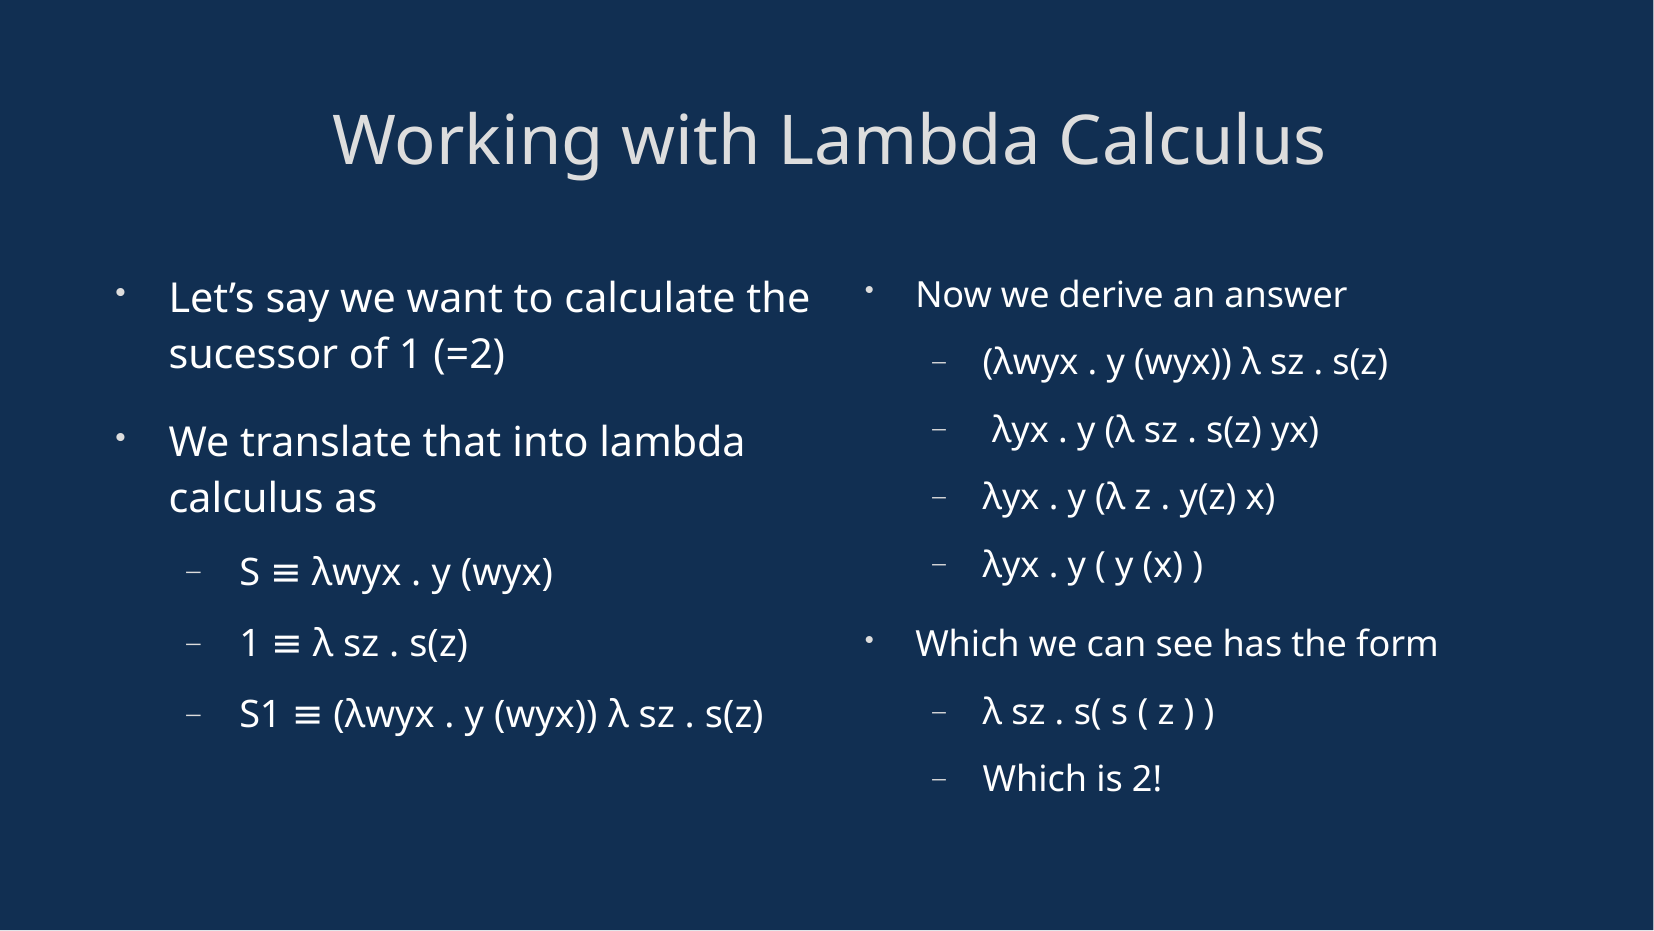

# Working with Lambda Calculus
Let’s say we want to calculate the sucessor of 1 (=2)
We translate that into lambda calculus as
S ≡ λwyx . y (wyx)
1 ≡ λ sz . s(z)
S1 ≡ (λwyx . y (wyx)) λ sz . s(z)
Now we derive an answer
(λwyx . y (wyx)) λ sz . s(z)
 λyx . y (λ sz . s(z) yx)
λyx . y (λ z . y(z) x)
λyx . y ( y (x) )
Which we can see has the form
λ sz . s( s ( z ) )
Which is 2!